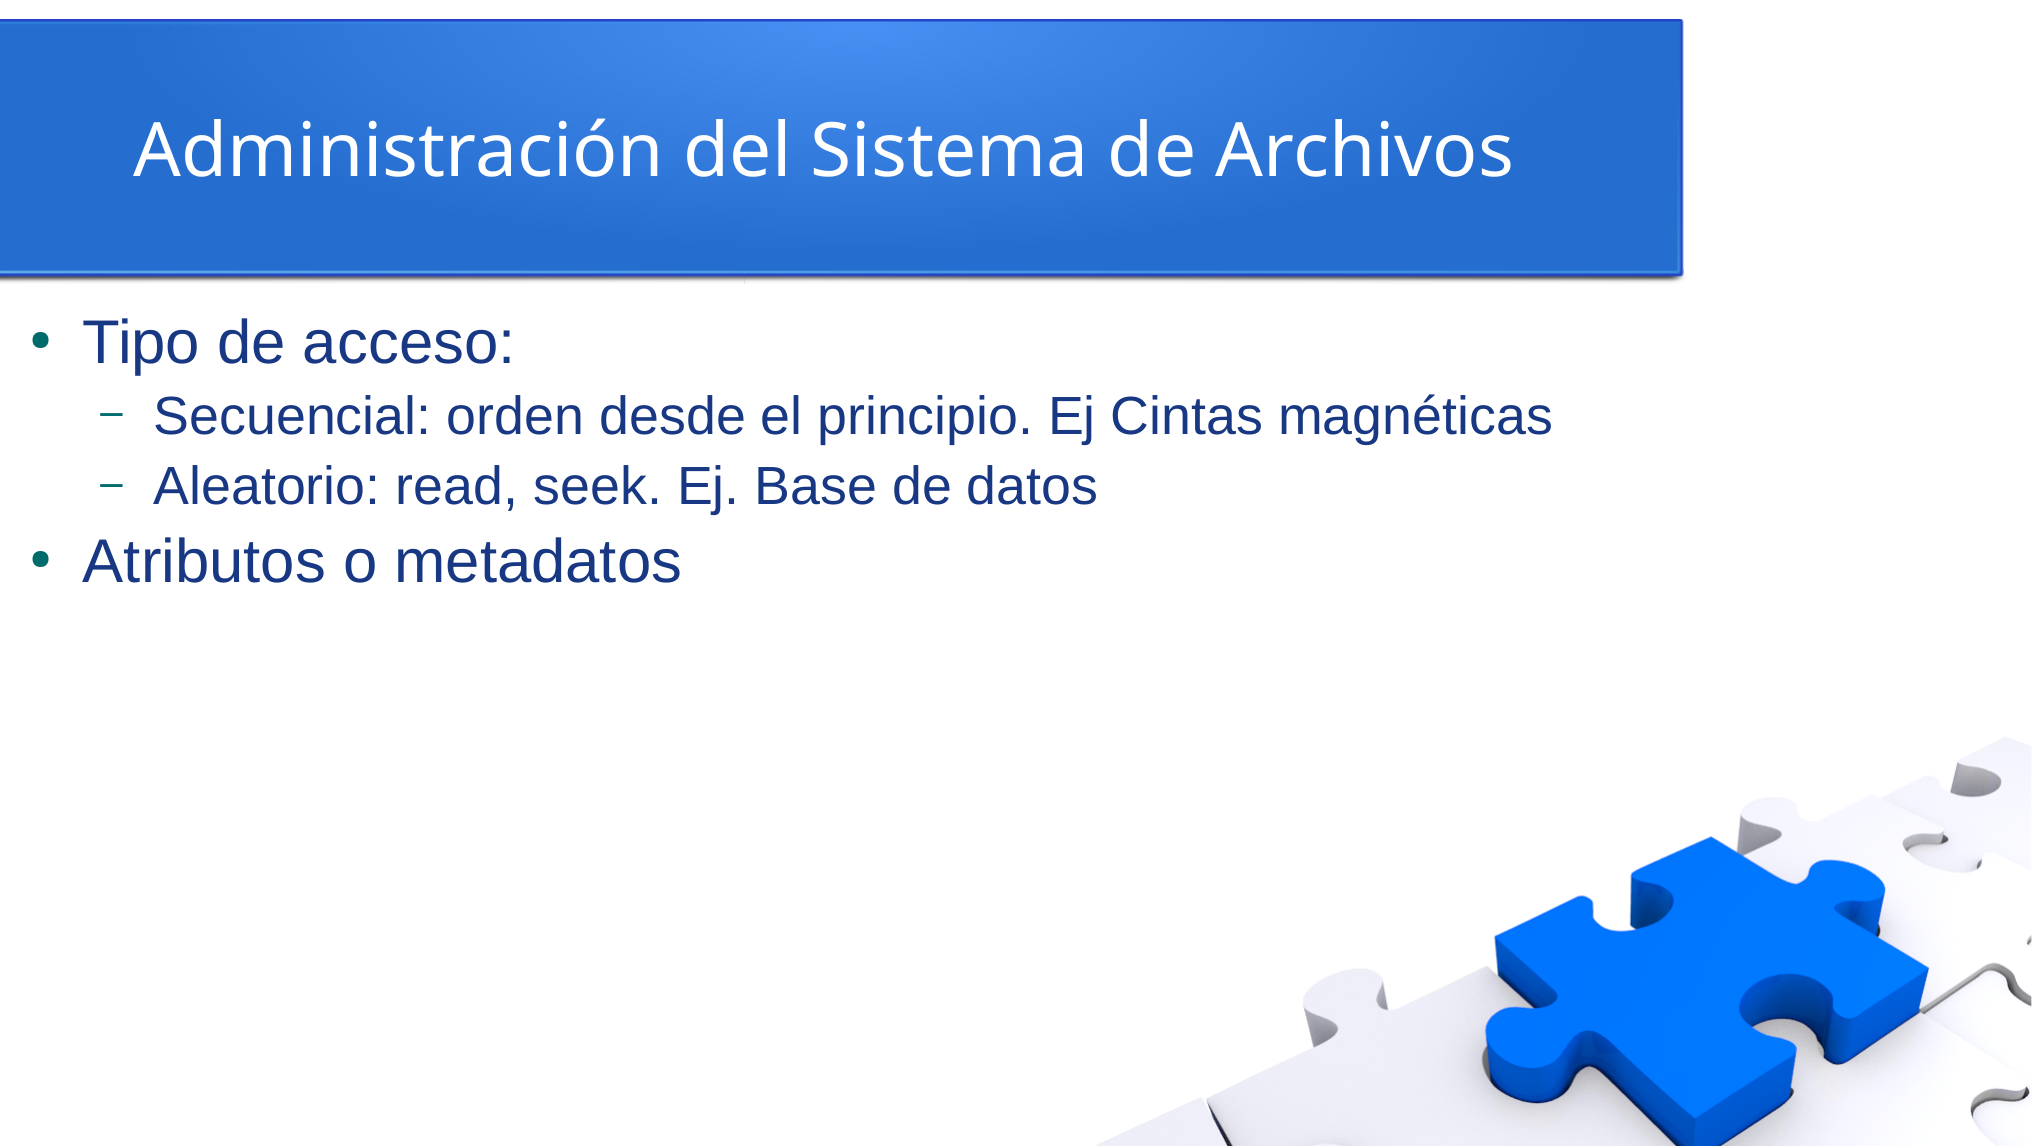

# Administración del Sistema de Archivos
Tipo de acceso:
Secuencial: orden desde el principio. Ej Cintas magnéticas
Aleatorio: read, seek. Ej. Base de datos
Atributos o metadatos